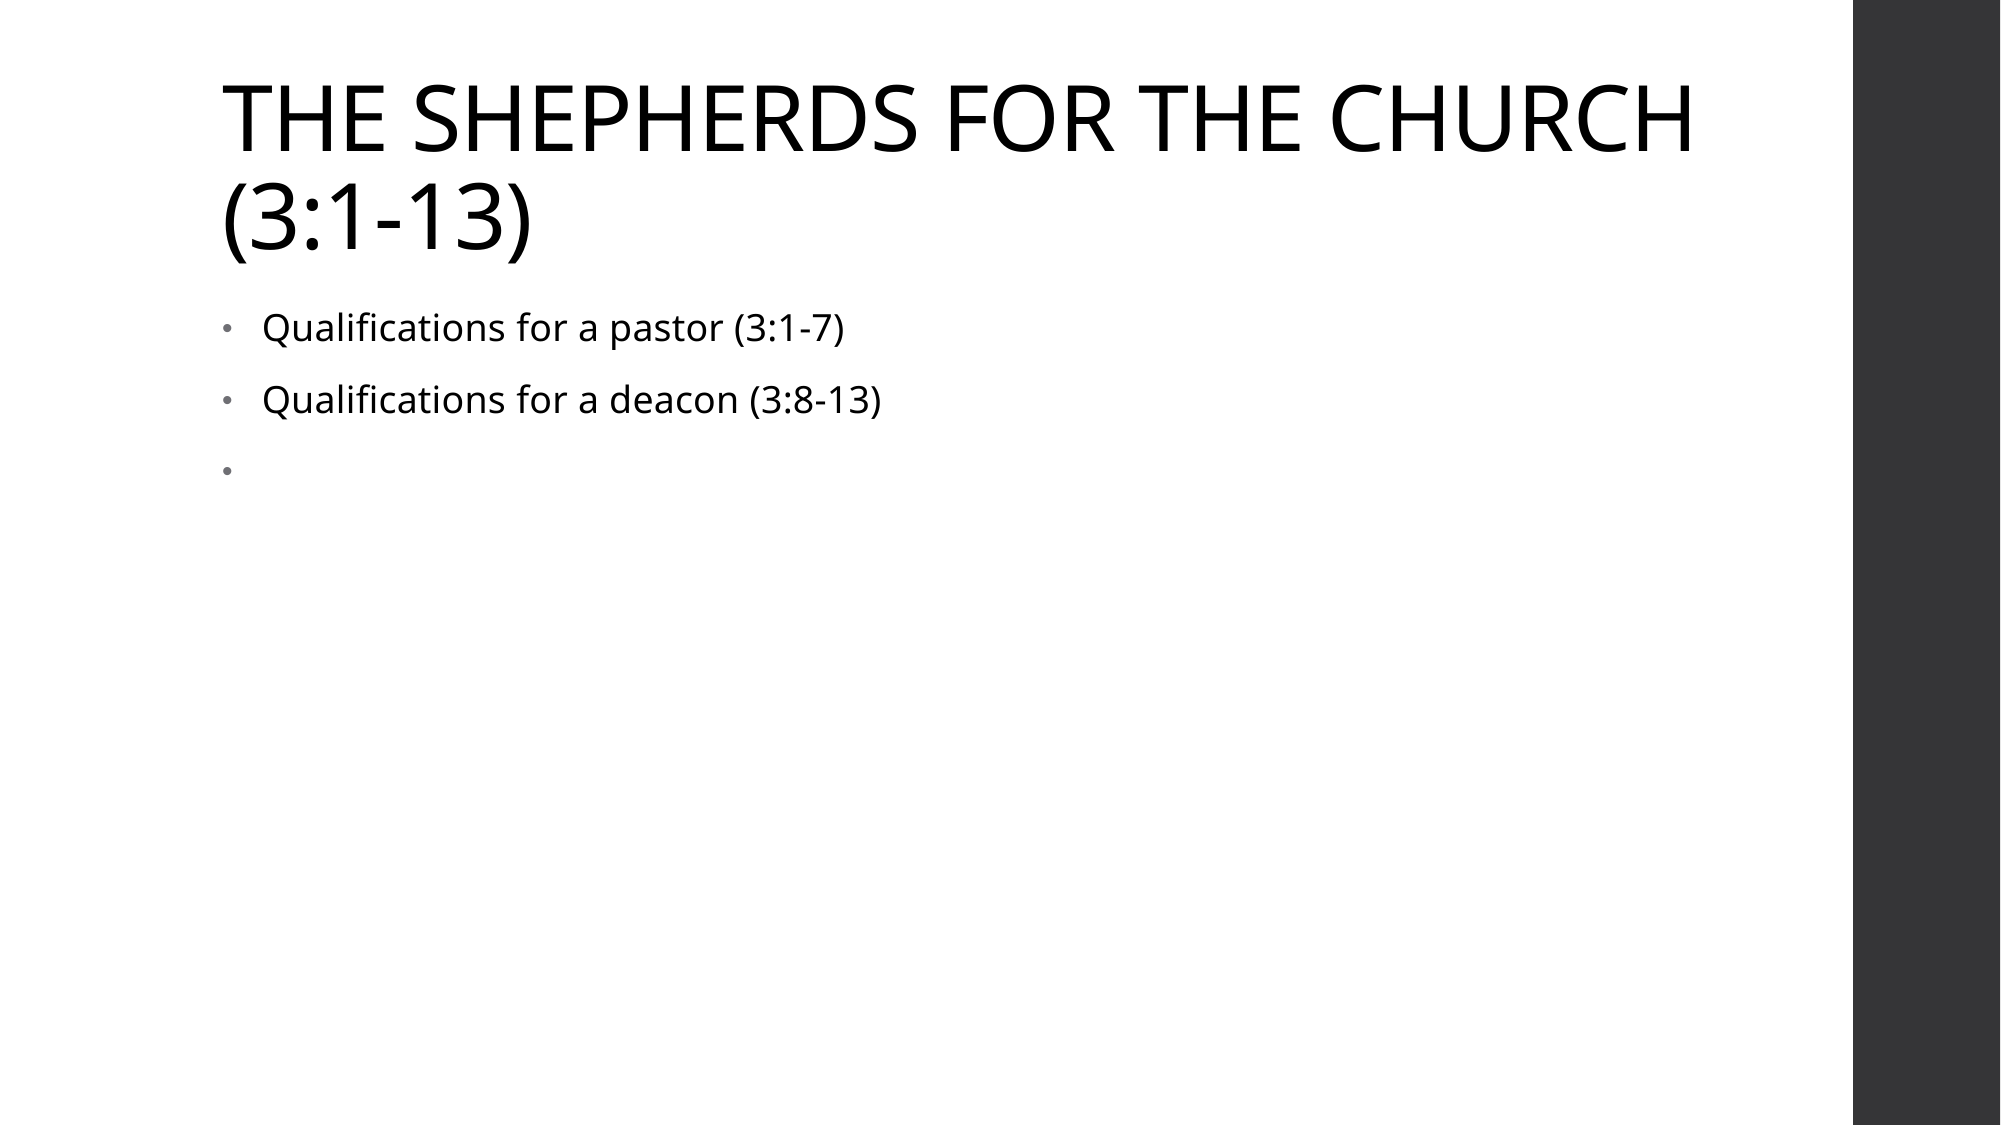

# THE SHEPHERDS FOR THE CHURCH (3:1-13)
 Qualifications for a pastor (3:1-7)
 Qualifications for a deacon (3:8-13)